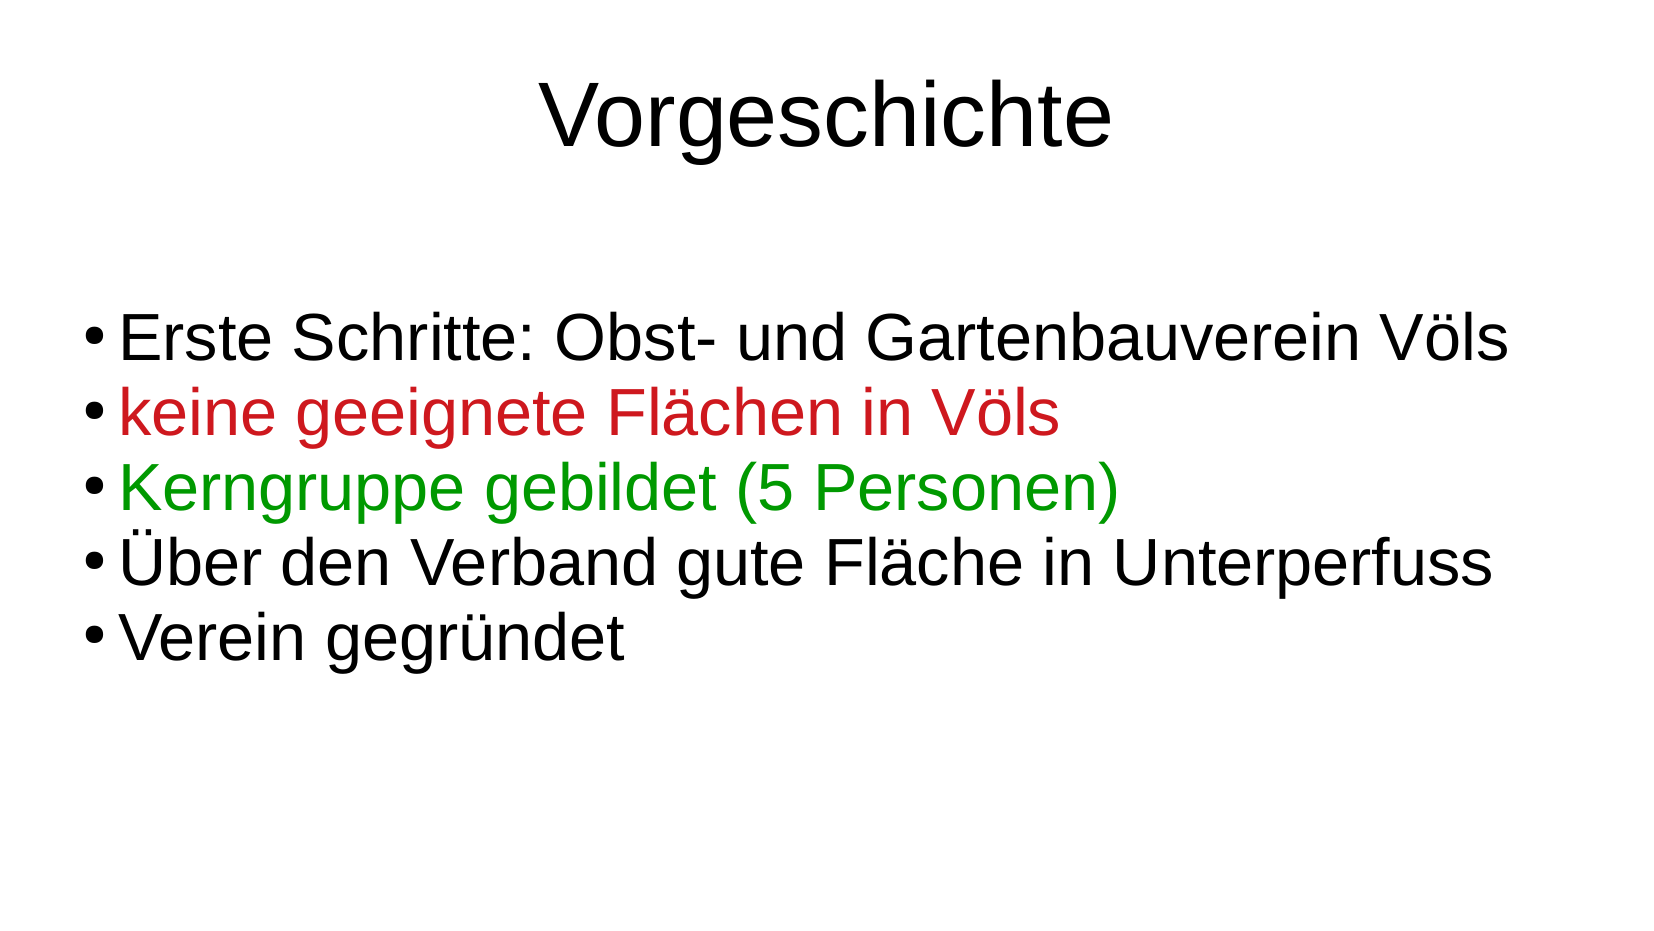

# Vorgeschichte
Erste Schritte: Obst- und Gartenbauverein Völs
keine geeignete Flächen in Völs
Kerngruppe gebildet (5 Personen)
Über den Verband gute Fläche in Unterperfuss
Verein gegründet